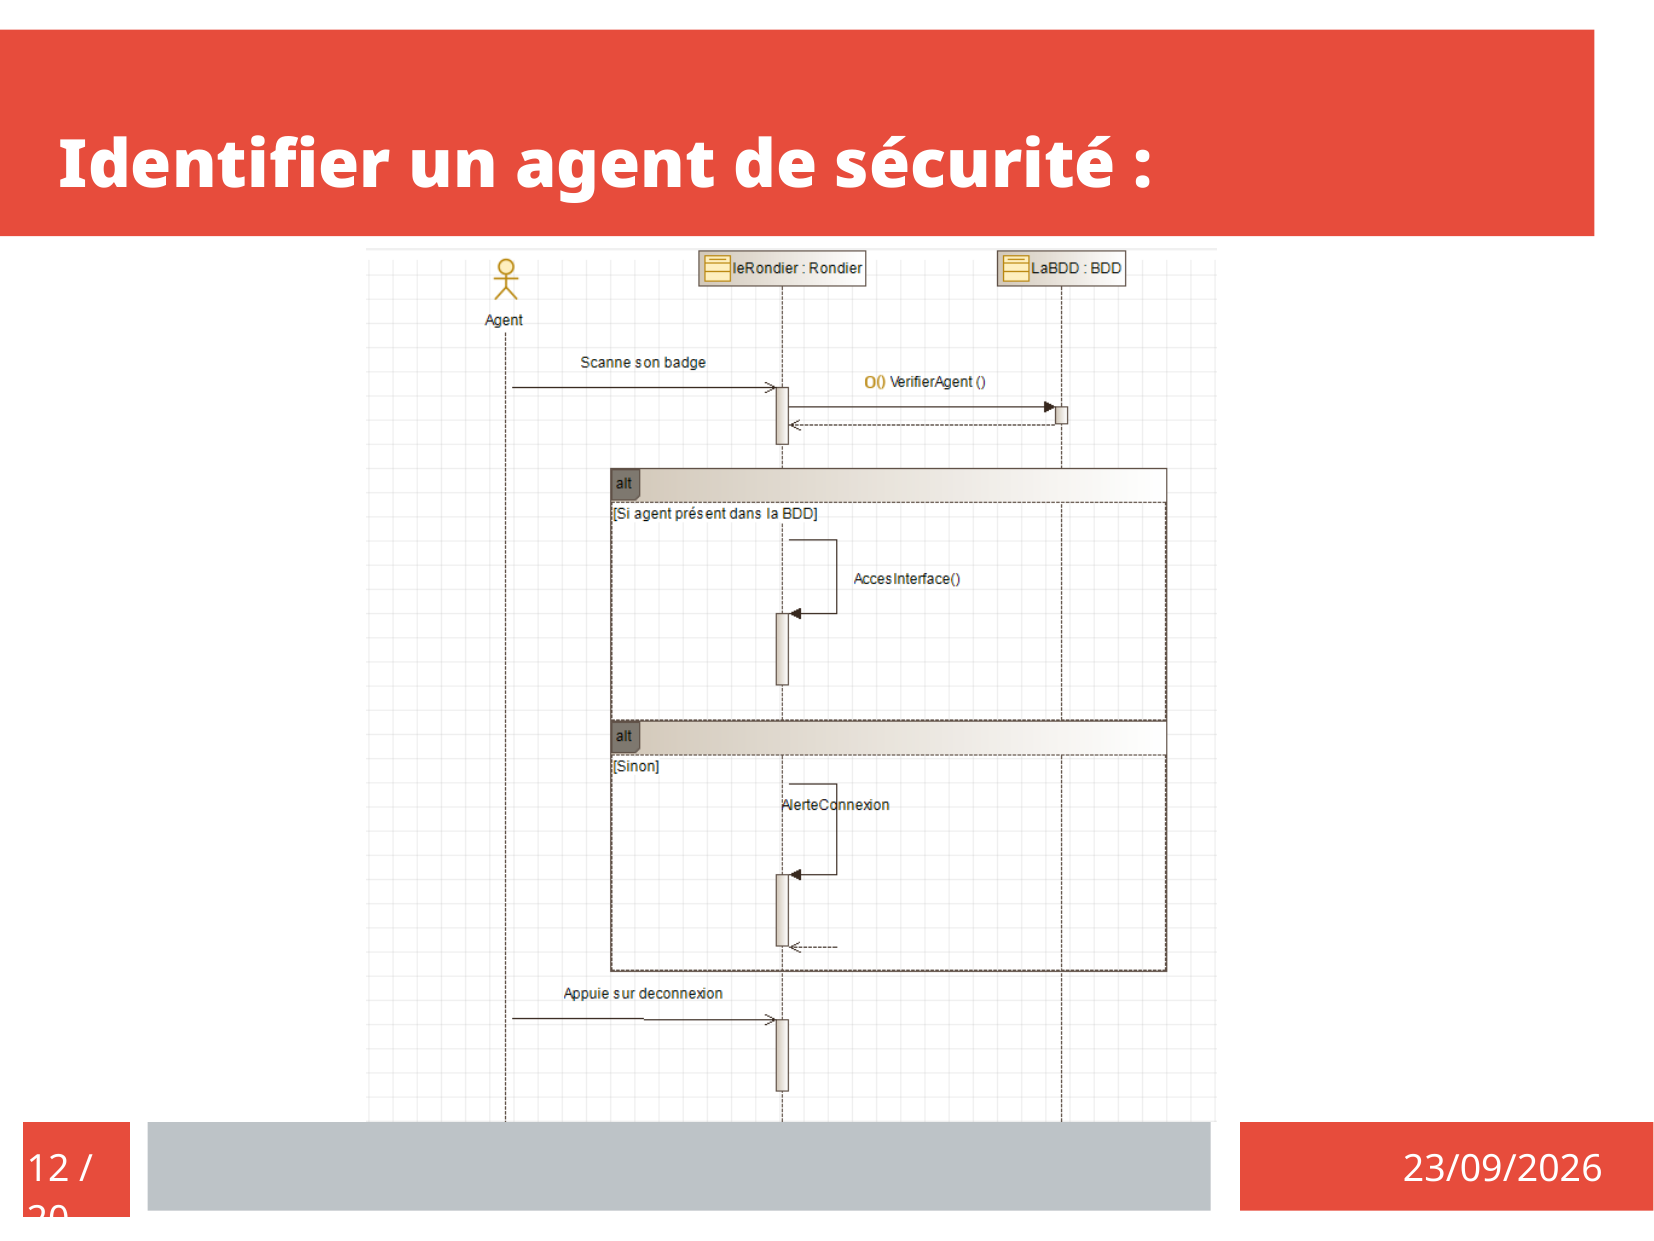

# Identifier un agent de sécurité :
12